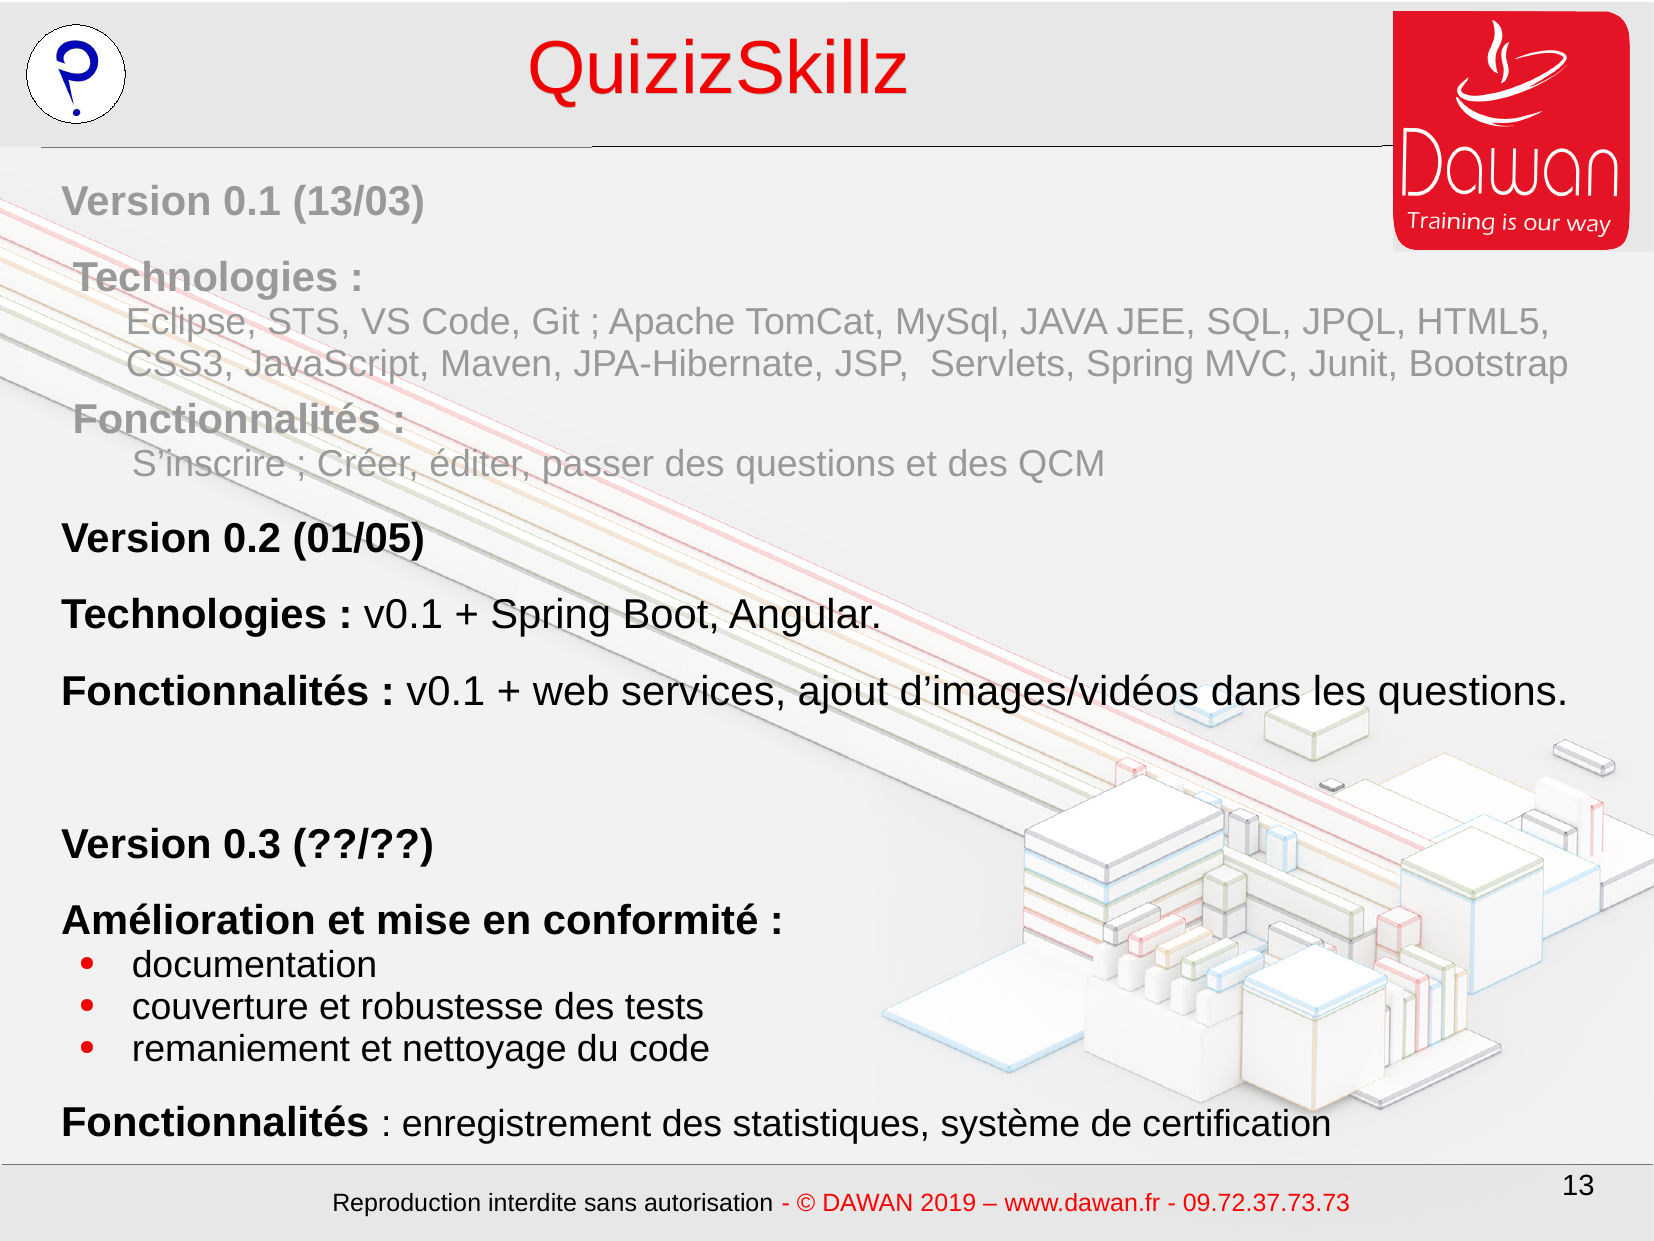

# QuizizSkillz
Version 0.1 (13/03)
 Technologies :
Eclipse, STS, VS Code, Git ; Apache TomCat, MySql, JAVA JEE, SQL, JPQL, HTML5, CSS3, JavaScript, Maven, JPA-Hibernate, JSP, Servlets, Spring MVC, Junit, Bootstrap
 Fonctionnalités :
S’inscrire ; Créer, éditer, passer des questions et des QCM
Version 0.2 (01/05)
Technologies : v0.1 + Spring Boot, Angular.
Fonctionnalités : v0.1 + web services, ajout d’images/vidéos dans les questions.
Version 0.3 (??/??)
Amélioration et mise en conformité :
documentation
couverture et robustesse des tests
remaniement et nettoyage du code
Fonctionnalités : enregistrement des statistiques, système de certification
13